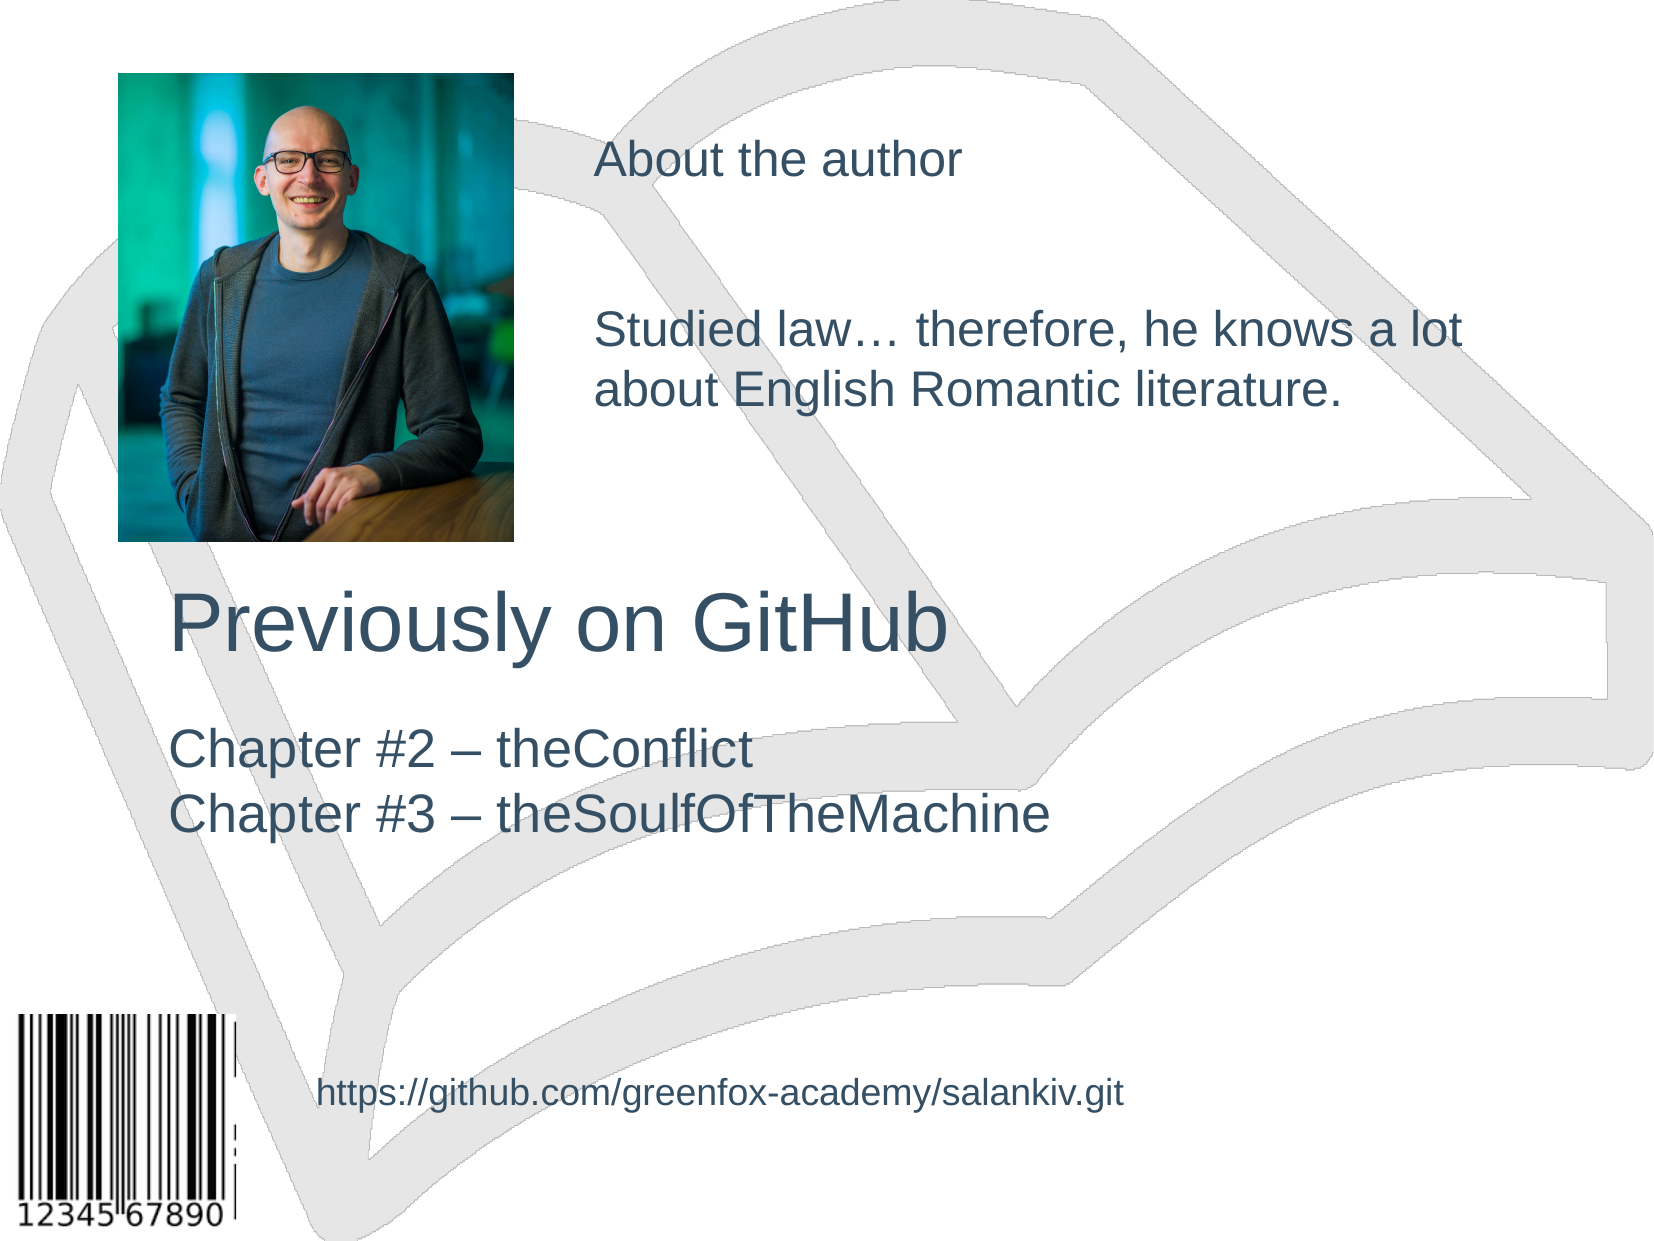

About the author
Studied law… therefore, he knows a lot about English Romantic literature.
Previously on GitHub
Chapter #2 – theConflict
Chapter #3 – theSoulfOfTheMachine
		https://github.com/greenfox-academy/salankiv.git